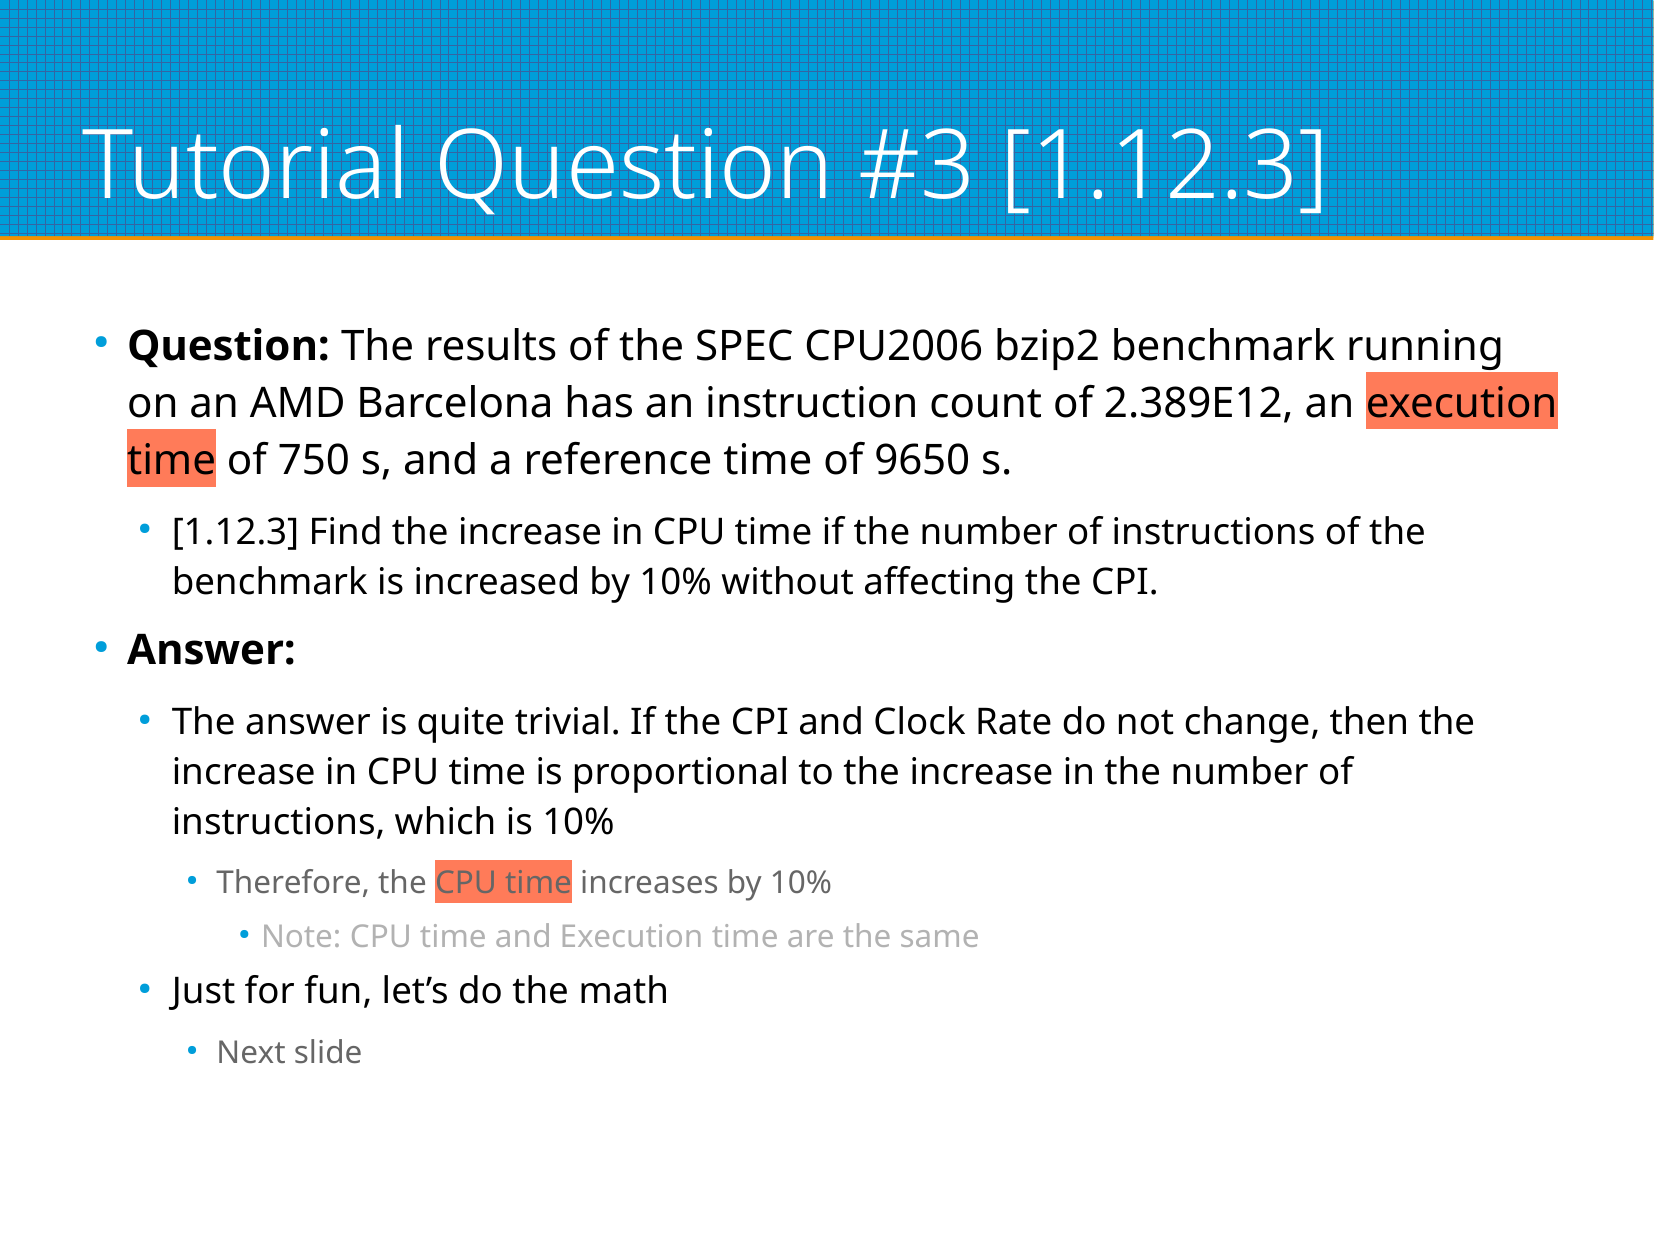

# Tutorial Question #3 [1.12.3]
Question: The results of the SPEC CPU2006 bzip2 benchmark running on an AMD Barcelona has an instruction count of 2.389E12, an execution time of 750 s, and a reference time of 9650 s.
[1.12.3] Find the increase in CPU time if the number of instructions of the benchmark is increased by 10% without affecting the CPI.
Answer:
The answer is quite trivial. If the CPI and Clock Rate do not change, then the increase in CPU time is proportional to the increase in the number of instructions, which is 10%
Therefore, the CPU time increases by 10%
Note: CPU time and Execution time are the same
Just for fun, let’s do the math
Next slide